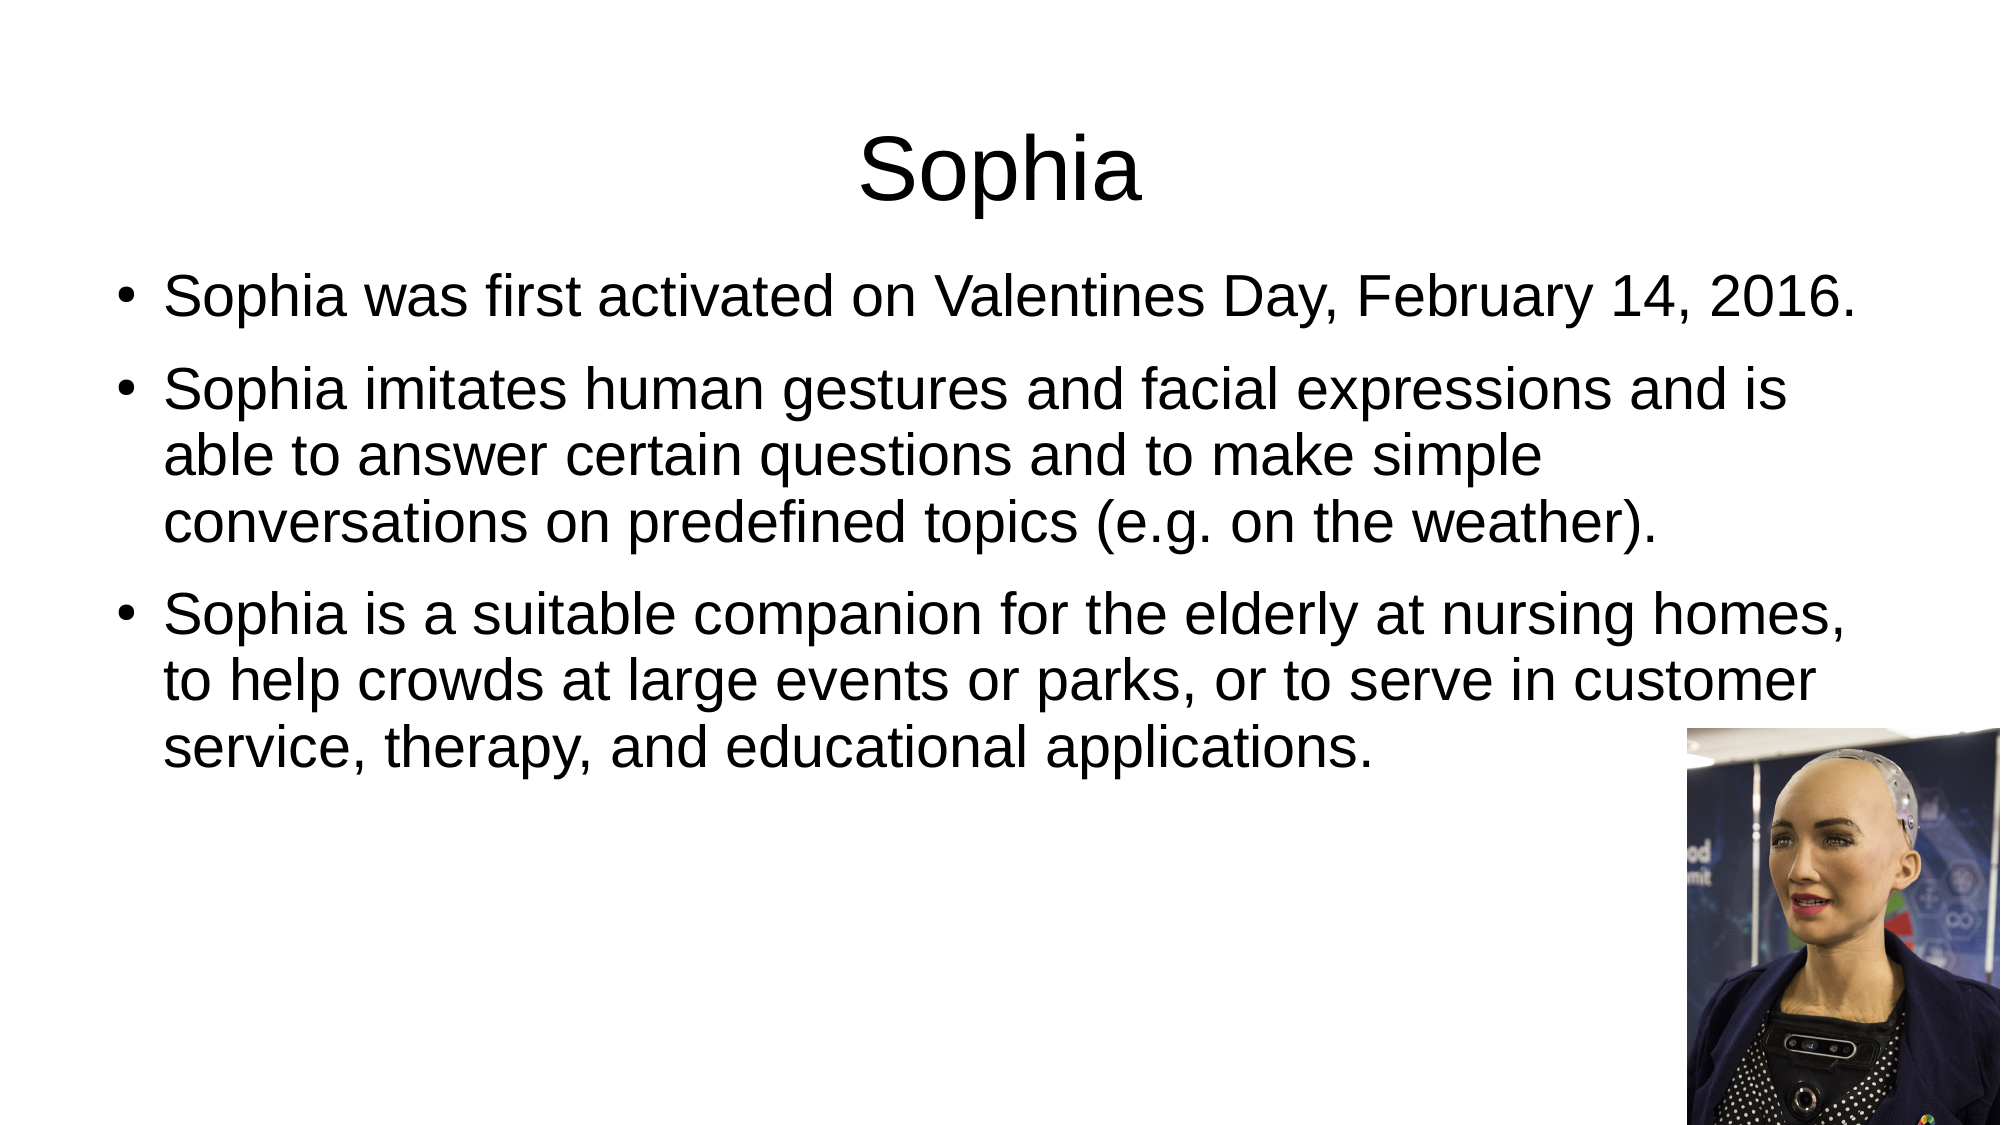

# Sophia
Sophia was first activated on Valentines Day, February 14, 2016.
Sophia imitates human gestures and facial expressions and is able to answer certain questions and to make simple conversations on predefined topics (e.g. on the weather).
Sophia is a suitable companion for the elderly at nursing homes, to help crowds at large events or parks, or to serve in customer service, therapy, and educational applications.